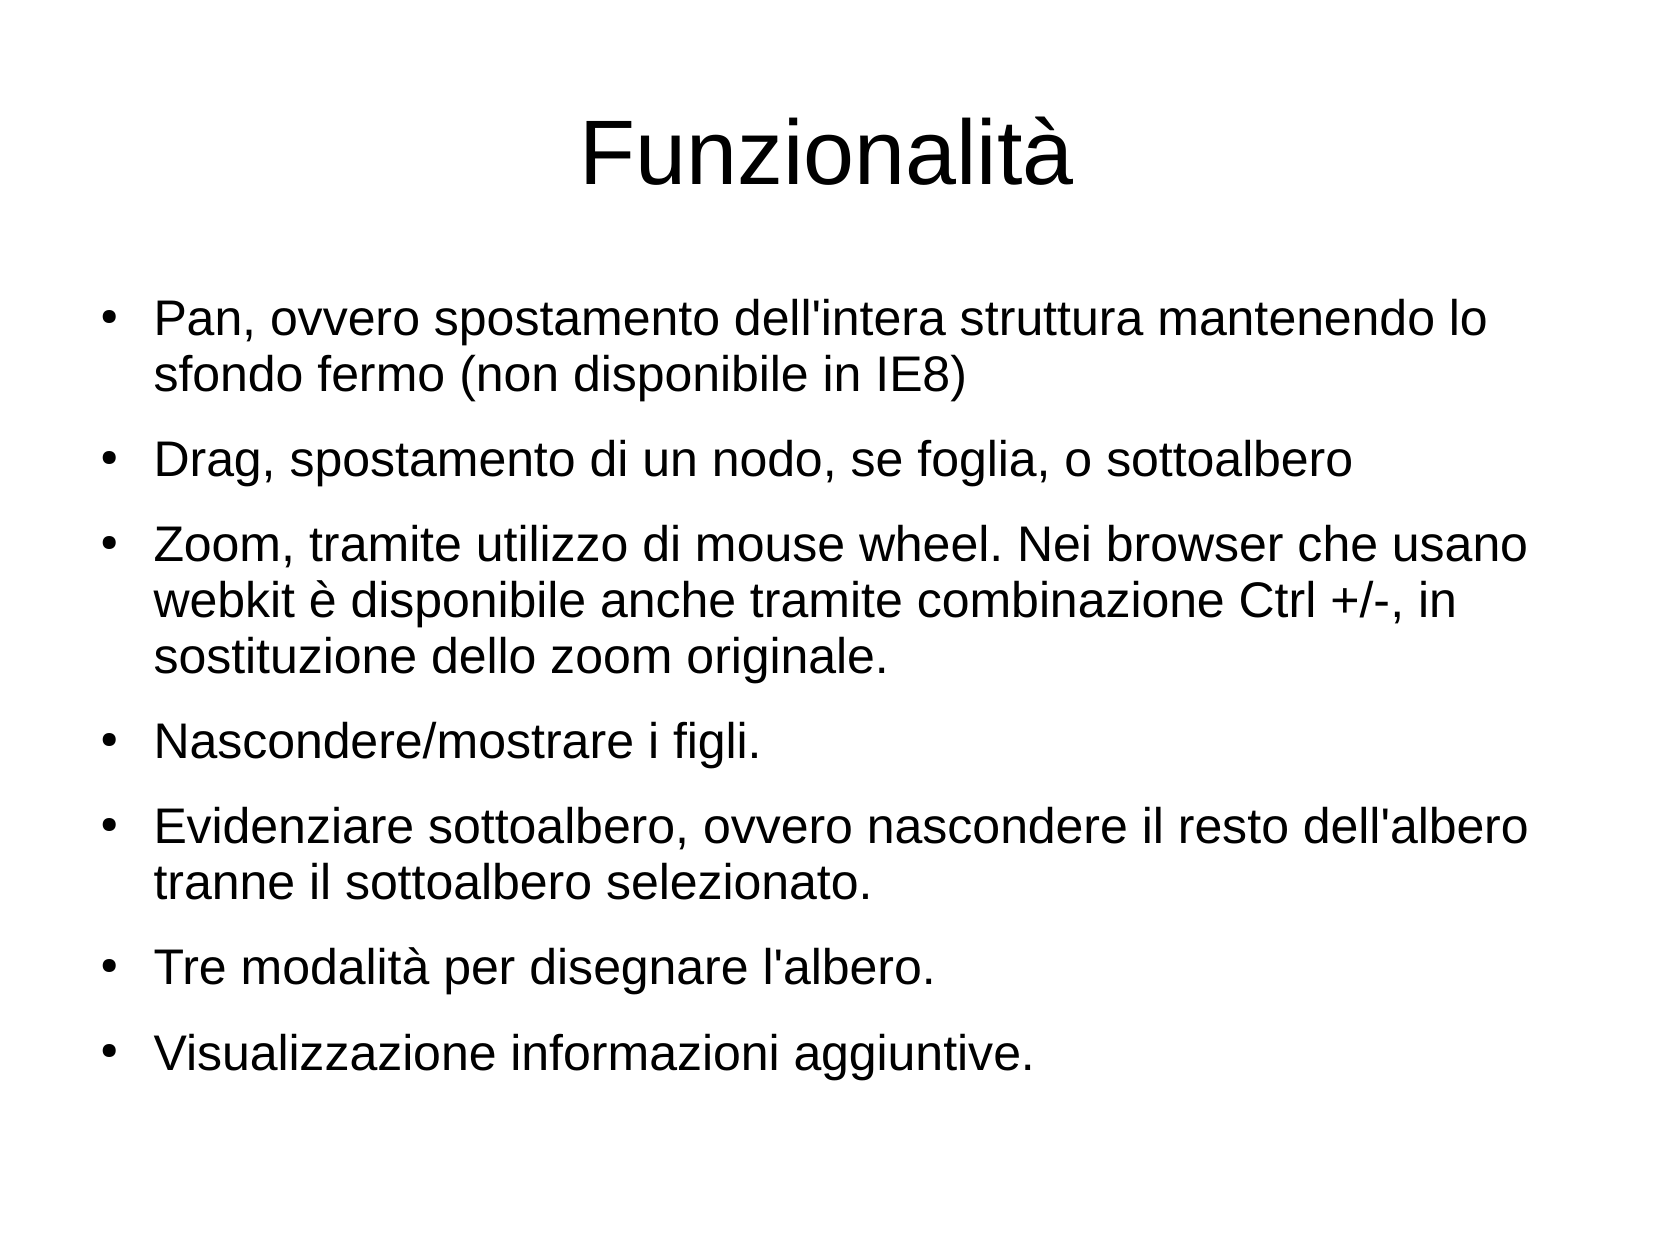

# Funzionalità
Pan, ovvero spostamento dell'intera struttura mantenendo lo sfondo fermo (non disponibile in IE8)
Drag, spostamento di un nodo, se foglia, o sottoalbero
Zoom, tramite utilizzo di mouse wheel. Nei browser che usano webkit è disponibile anche tramite combinazione Ctrl +/-, in sostituzione dello zoom originale.
Nascondere/mostrare i figli.
Evidenziare sottoalbero, ovvero nascondere il resto dell'albero tranne il sottoalbero selezionato.
Tre modalità per disegnare l'albero.
Visualizzazione informazioni aggiuntive.